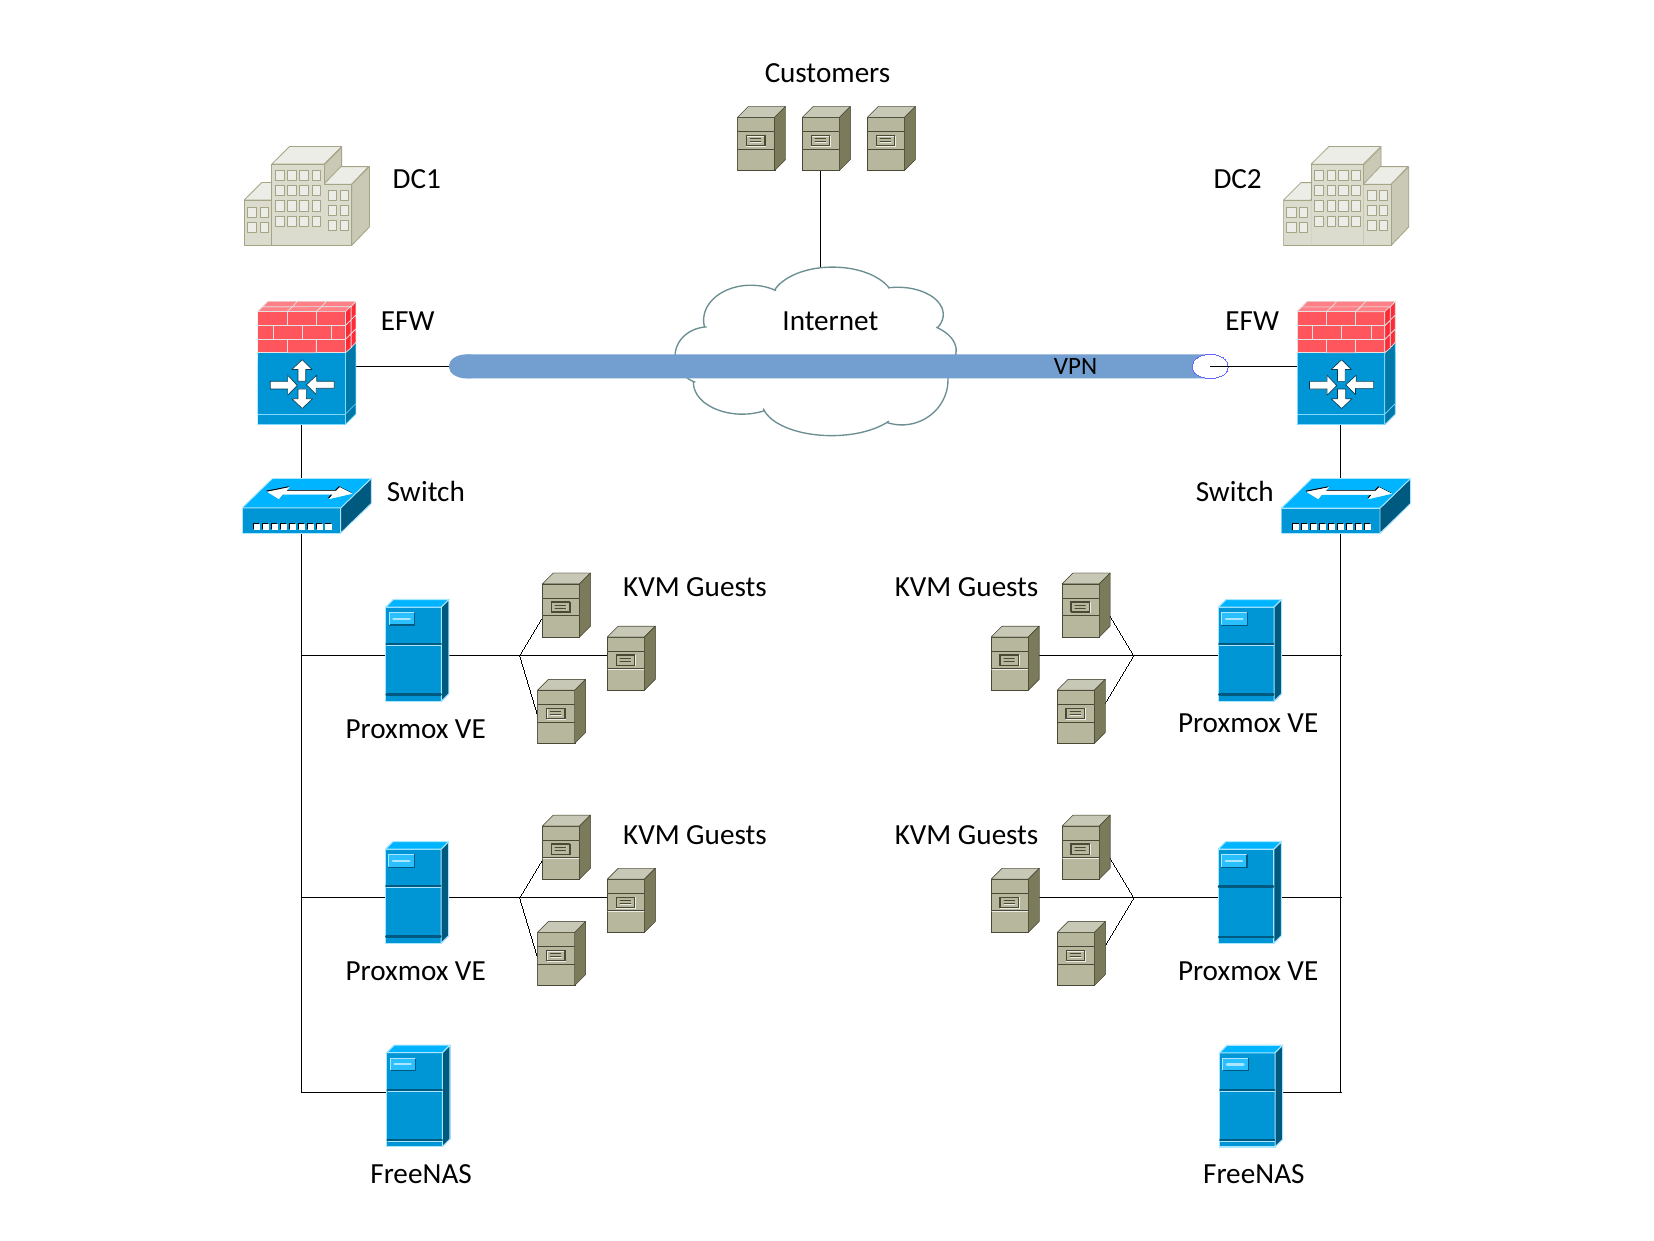

Customers
DC1
DC2
EFW
Internet
EFW
VPN
Switch
Switch
KVM Guests
KVM Guests
Proxmox VE
Proxmox VE
KVM Guests
KVM Guests
Proxmox VE
Proxmox VE
FreeNAS
FreeNAS